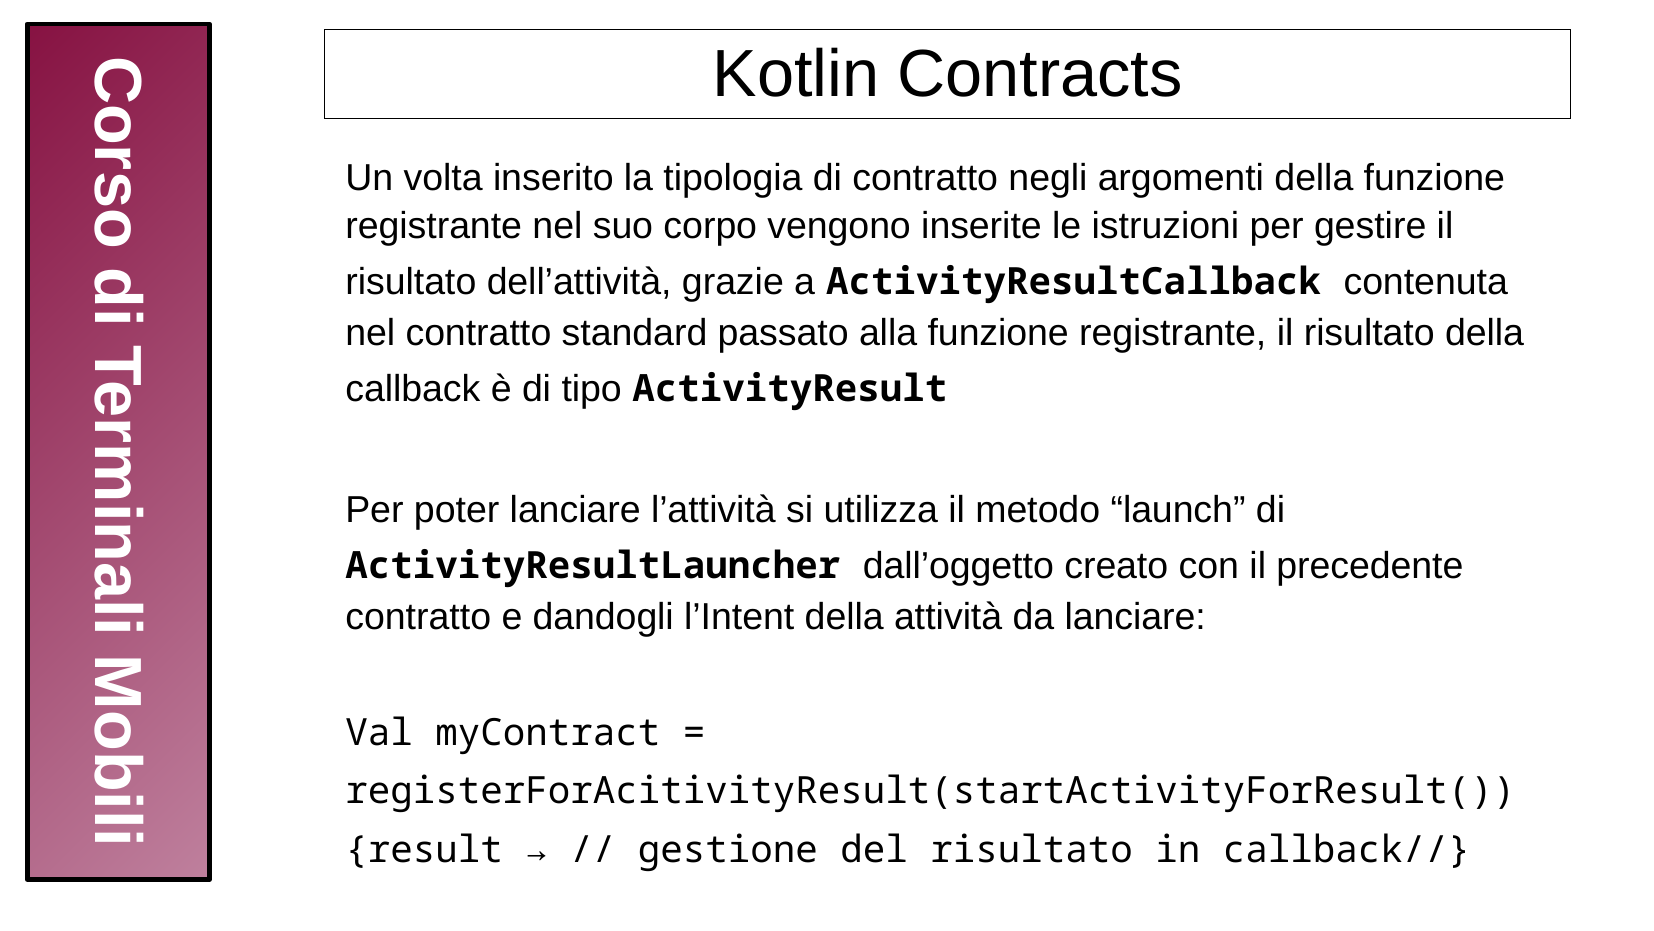

Kotlin Contracts
Un volta inserito la tipologia di contratto negli argomenti della funzione registrante nel suo corpo vengono inserite le istruzioni per gestire il risultato dell’attività, grazie a ActivityResultCallback contenuta nel contratto standard passato alla funzione registrante, il risultato della callback è di tipo ActivityResult
Per poter lanciare l’attività si utilizza il metodo “launch” di ActivityResultLauncher dall’oggetto creato con il precedente contratto e dandogli l’Intent della attività da lanciare:
Val myContract = registerForAcitivityResult(startActivityForResult()) {result → // gestione del risultato in callback//}
myContract.launch(Intent(Context,JavaClass))
# Corso di Terminali Mobili